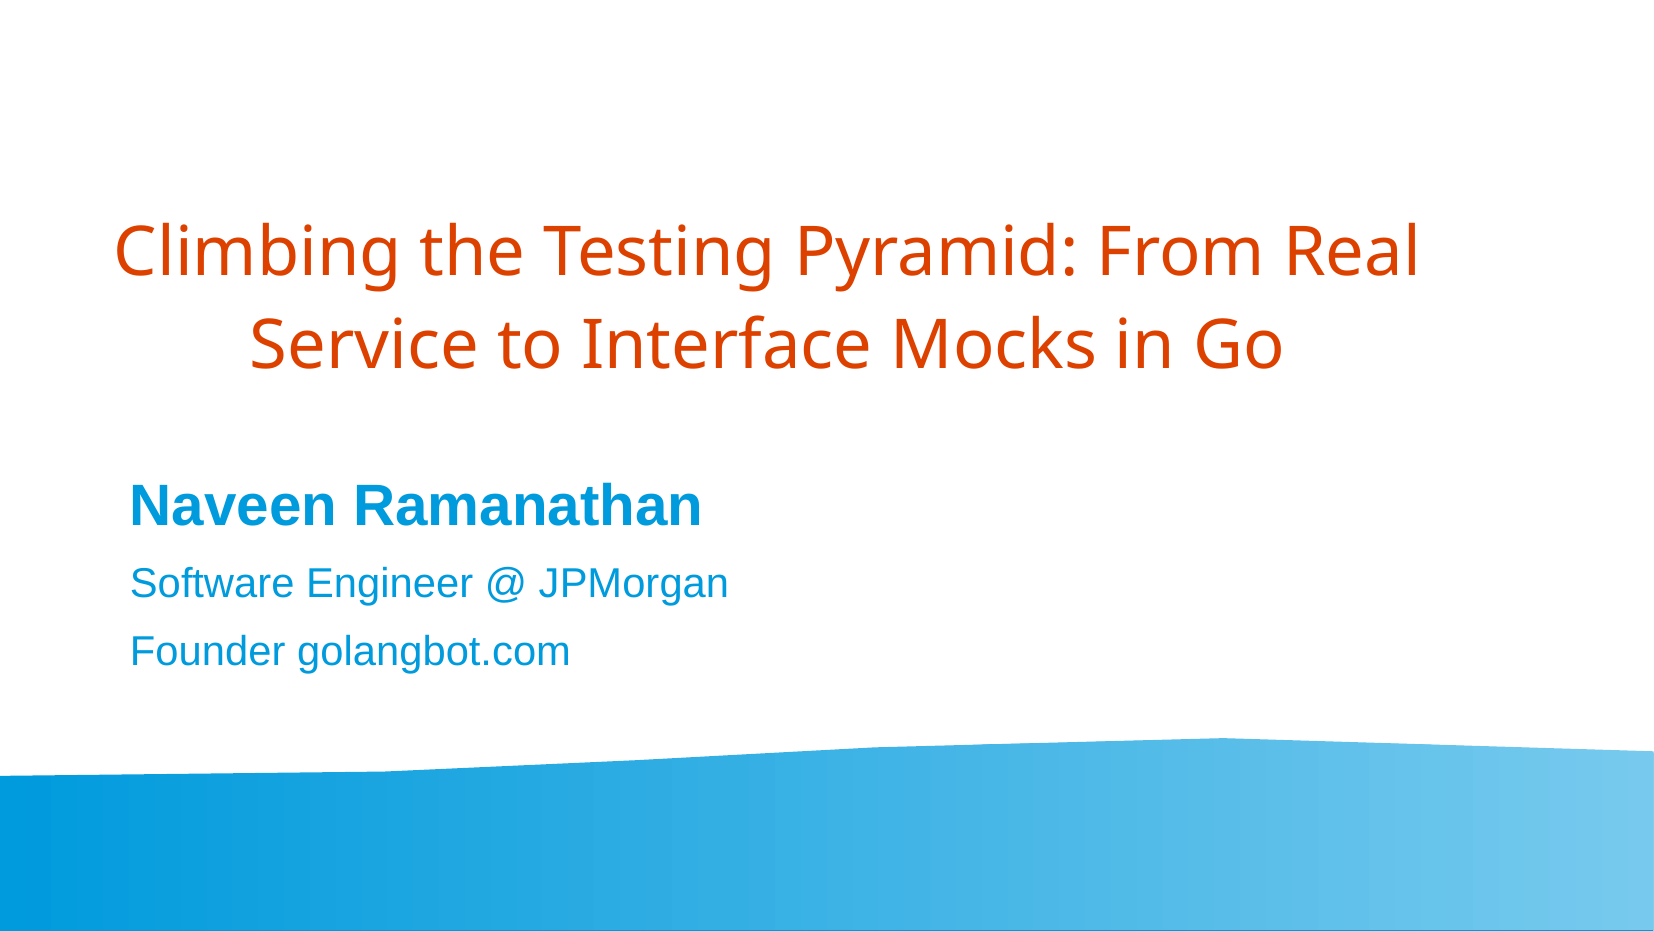

# Climbing the Testing Pyramid: From Real Service to Interface Mocks in Go
Naveen Ramanathan
Software Engineer @ JPMorgan
Founder golangbot.com